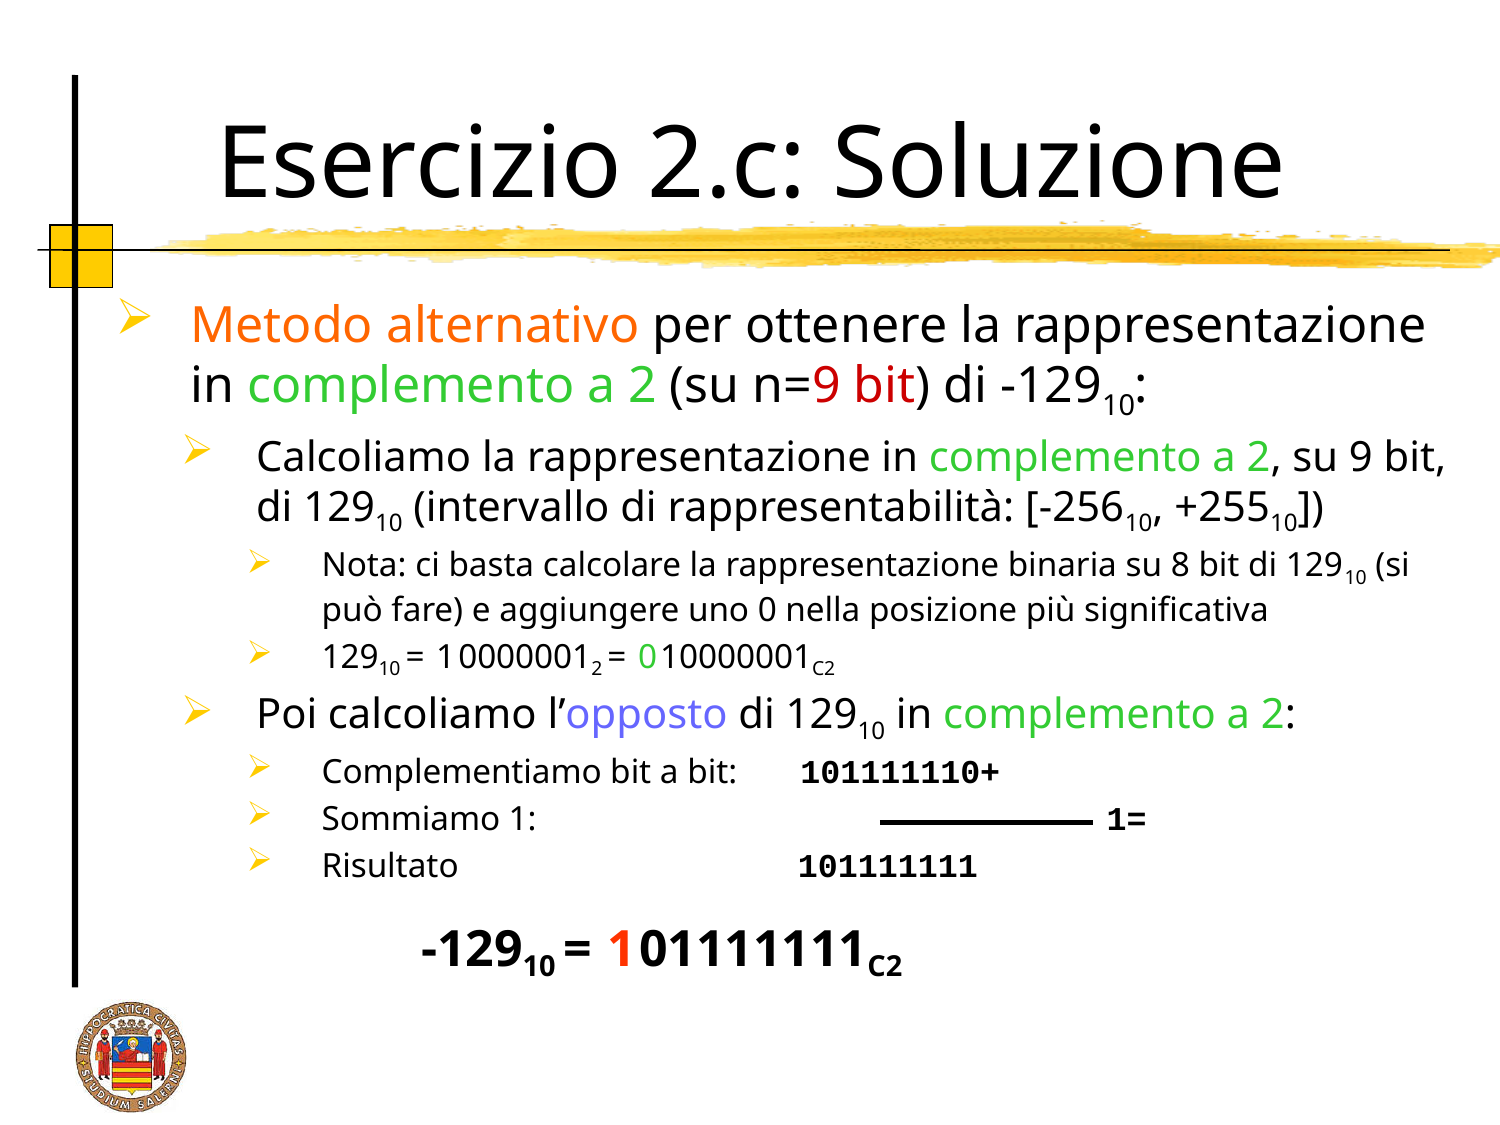

# Esercizio 2.c: Soluzione
Metodo alternativo per ottenere la rappresentazione in complemento a 2 (su n=9 bit) di -12910:
Calcoliamo la rappresentazione in complemento a 2, su 9 bit, di 12910 (intervallo di rappresentabilità: [-25610, +25510])
Nota: ci basta calcolare la rappresentazione binaria su 8 bit di 12910 (si può fare) e aggiungere uno 0 nella posizione più significativa
12910 = 100000012 = 010000001C2
Poi calcoliamo l’opposto di 12910 in complemento a 2:
Complementiamo bit a bit: 	 101111110+
Sommiamo 1:			 	 1=
Risultato	 		 101111111
-12910 = 101111111C2
Linguaggi, Codifica e Rappresentazione dell’Informazione